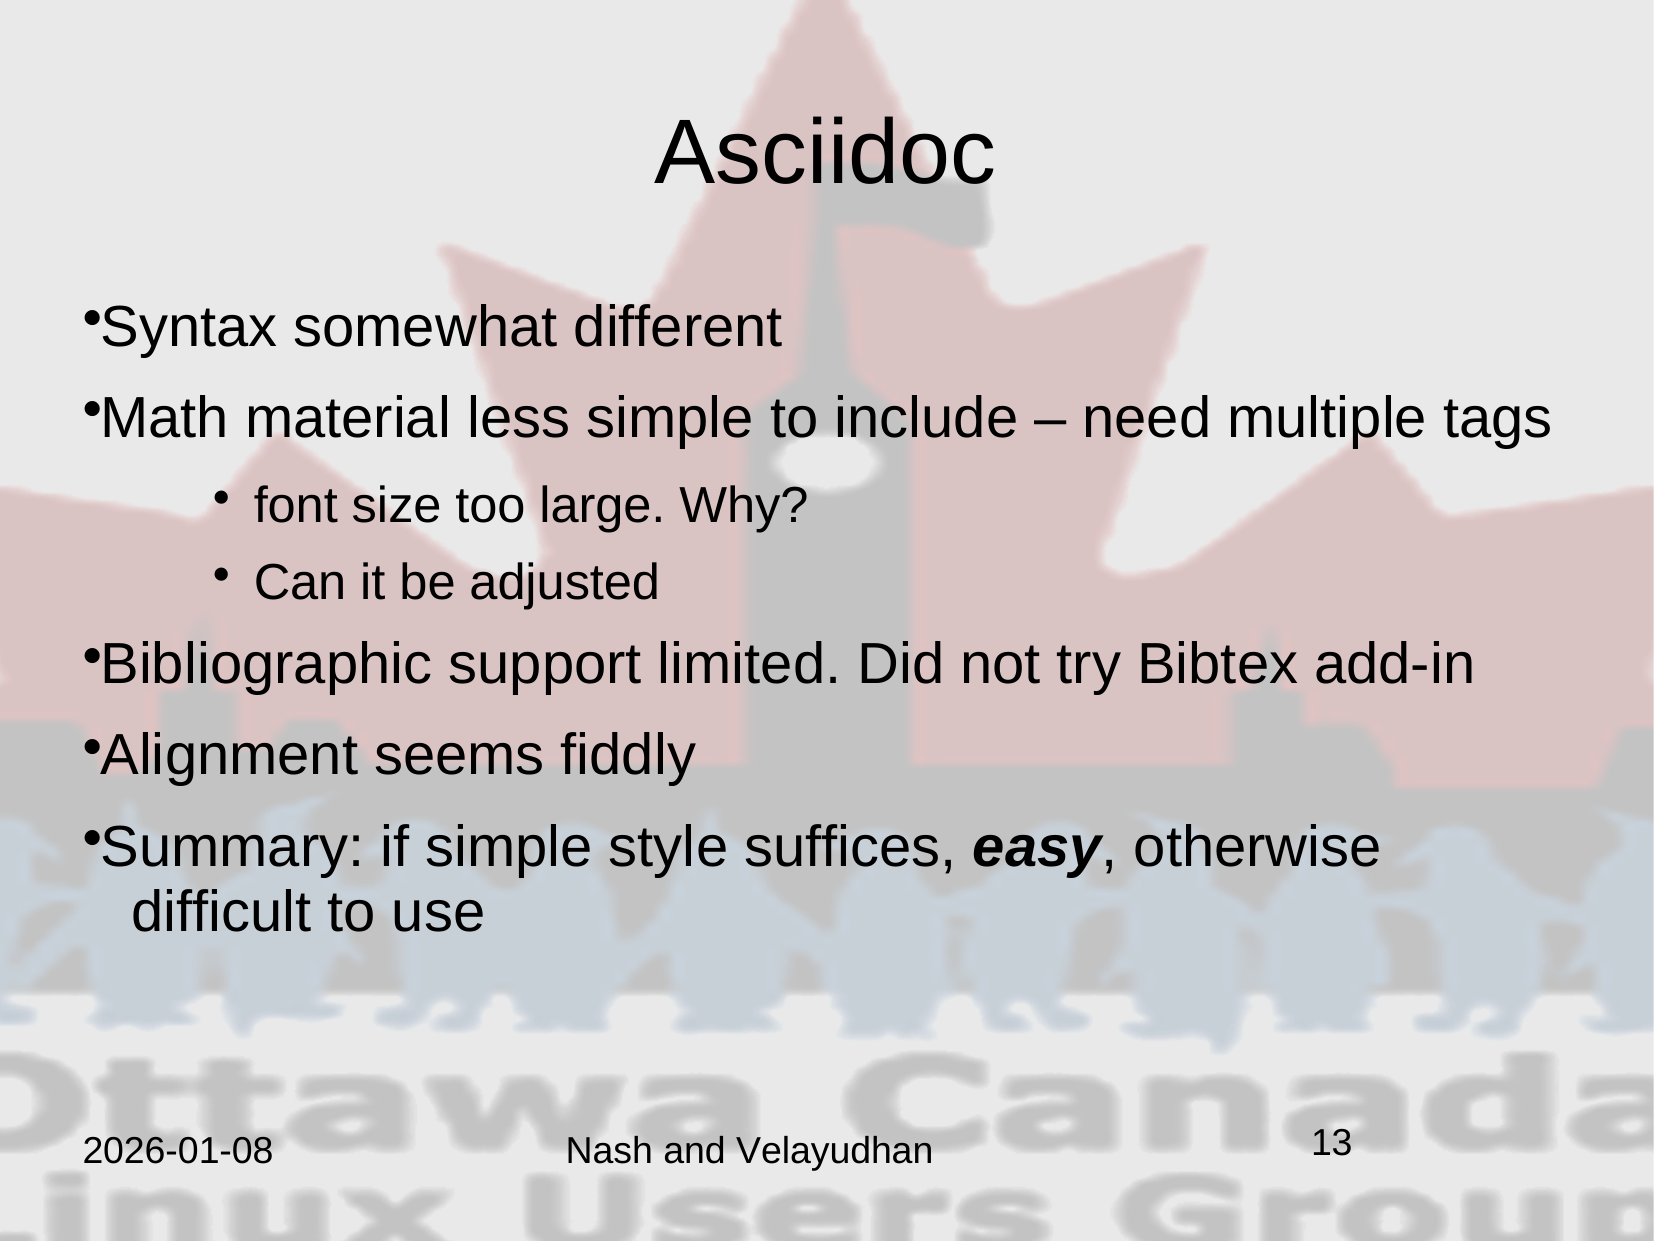

# Asciidoc
Syntax somewhat different
Math material less simple to include – need multiple tags
font size too large. Why?
Can it be adjusted
Bibliographic support limited. Did not try Bibtex add-in
Alignment seems fiddly
Summary: if simple style suffices, easy, otherwise difficult to use
13